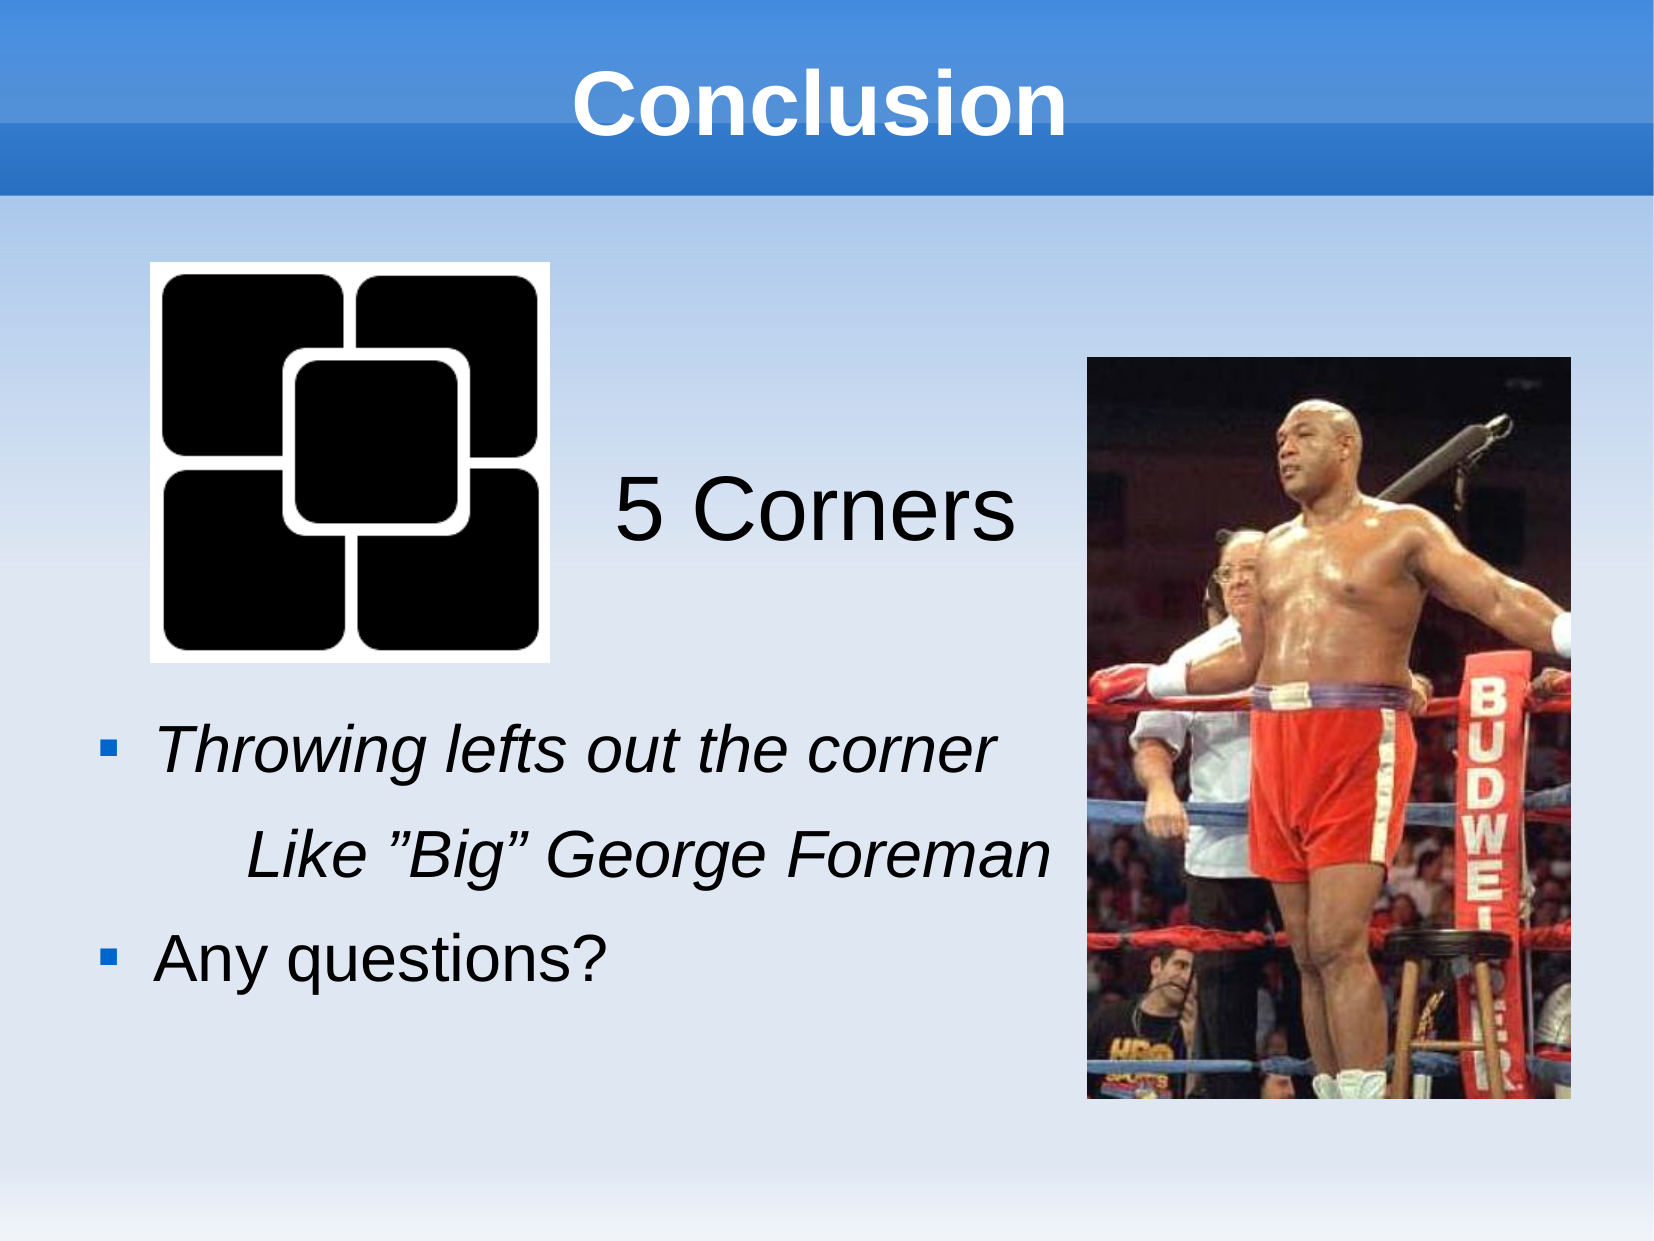

# Conclusion
5 Corners
Throwing lefts out the corner
 Like ”Big” George Foreman
Any questions?